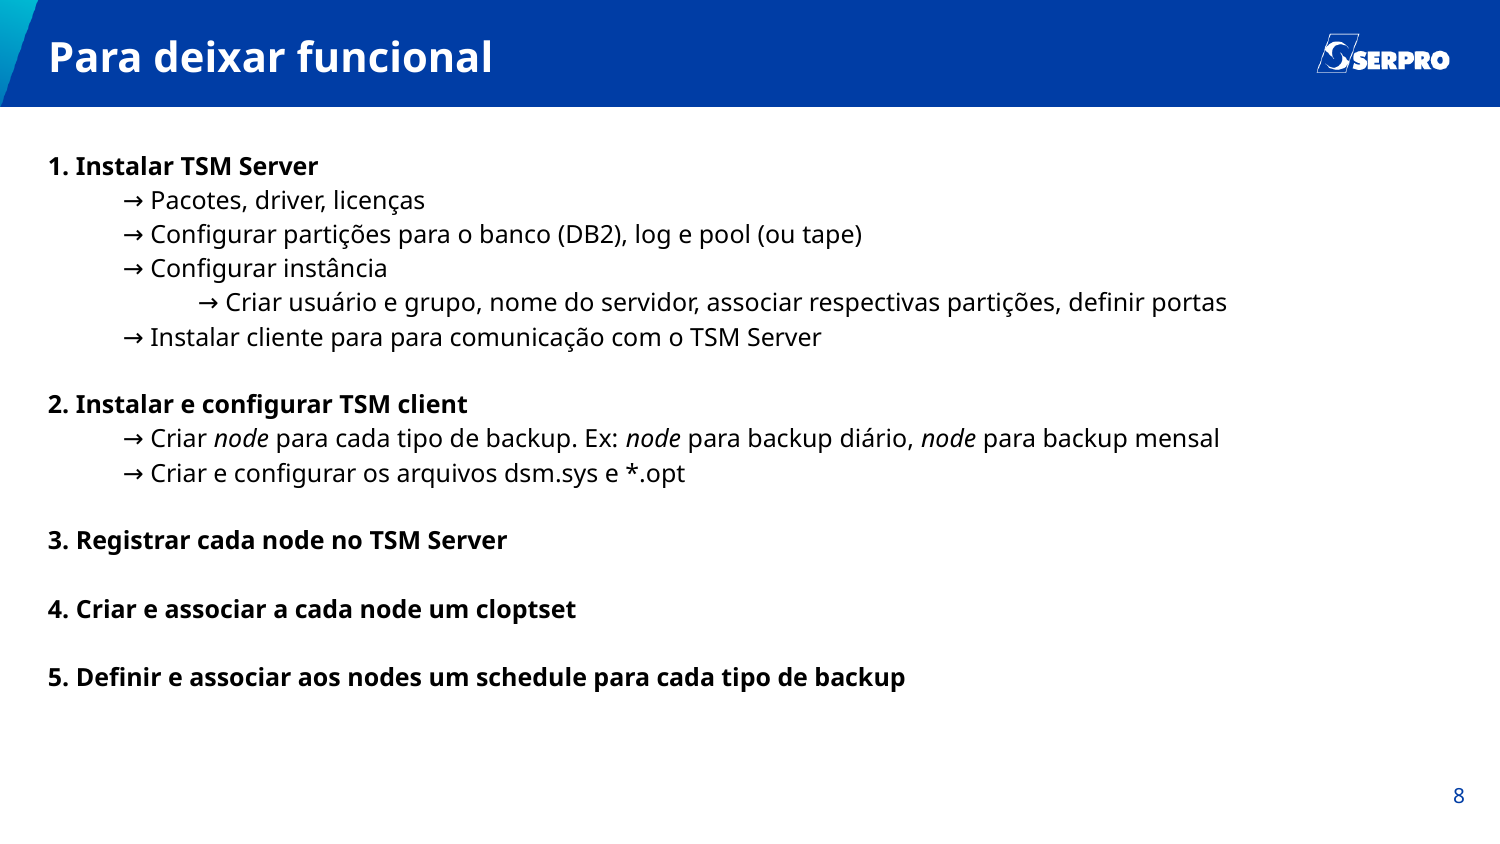

# Para deixar funcional
1. Instalar TSM Server
	→ Pacotes, driver, licenças
	→ Configurar partições para o banco (DB2), log e pool (ou tape)
	→ Configurar instância
		→ Criar usuário e grupo, nome do servidor, associar respectivas partições, definir portas
	→ Instalar cliente para para comunicação com o TSM Server
2. Instalar e configurar TSM client
	→ Criar node para cada tipo de backup. Ex: node para backup diário, node para backup mensal
	→ Criar e configurar os arquivos dsm.sys e *.opt
3. Registrar cada node no TSM Server
4. Criar e associar a cada node um cloptset
5. Definir e associar aos nodes um schedule para cada tipo de backup